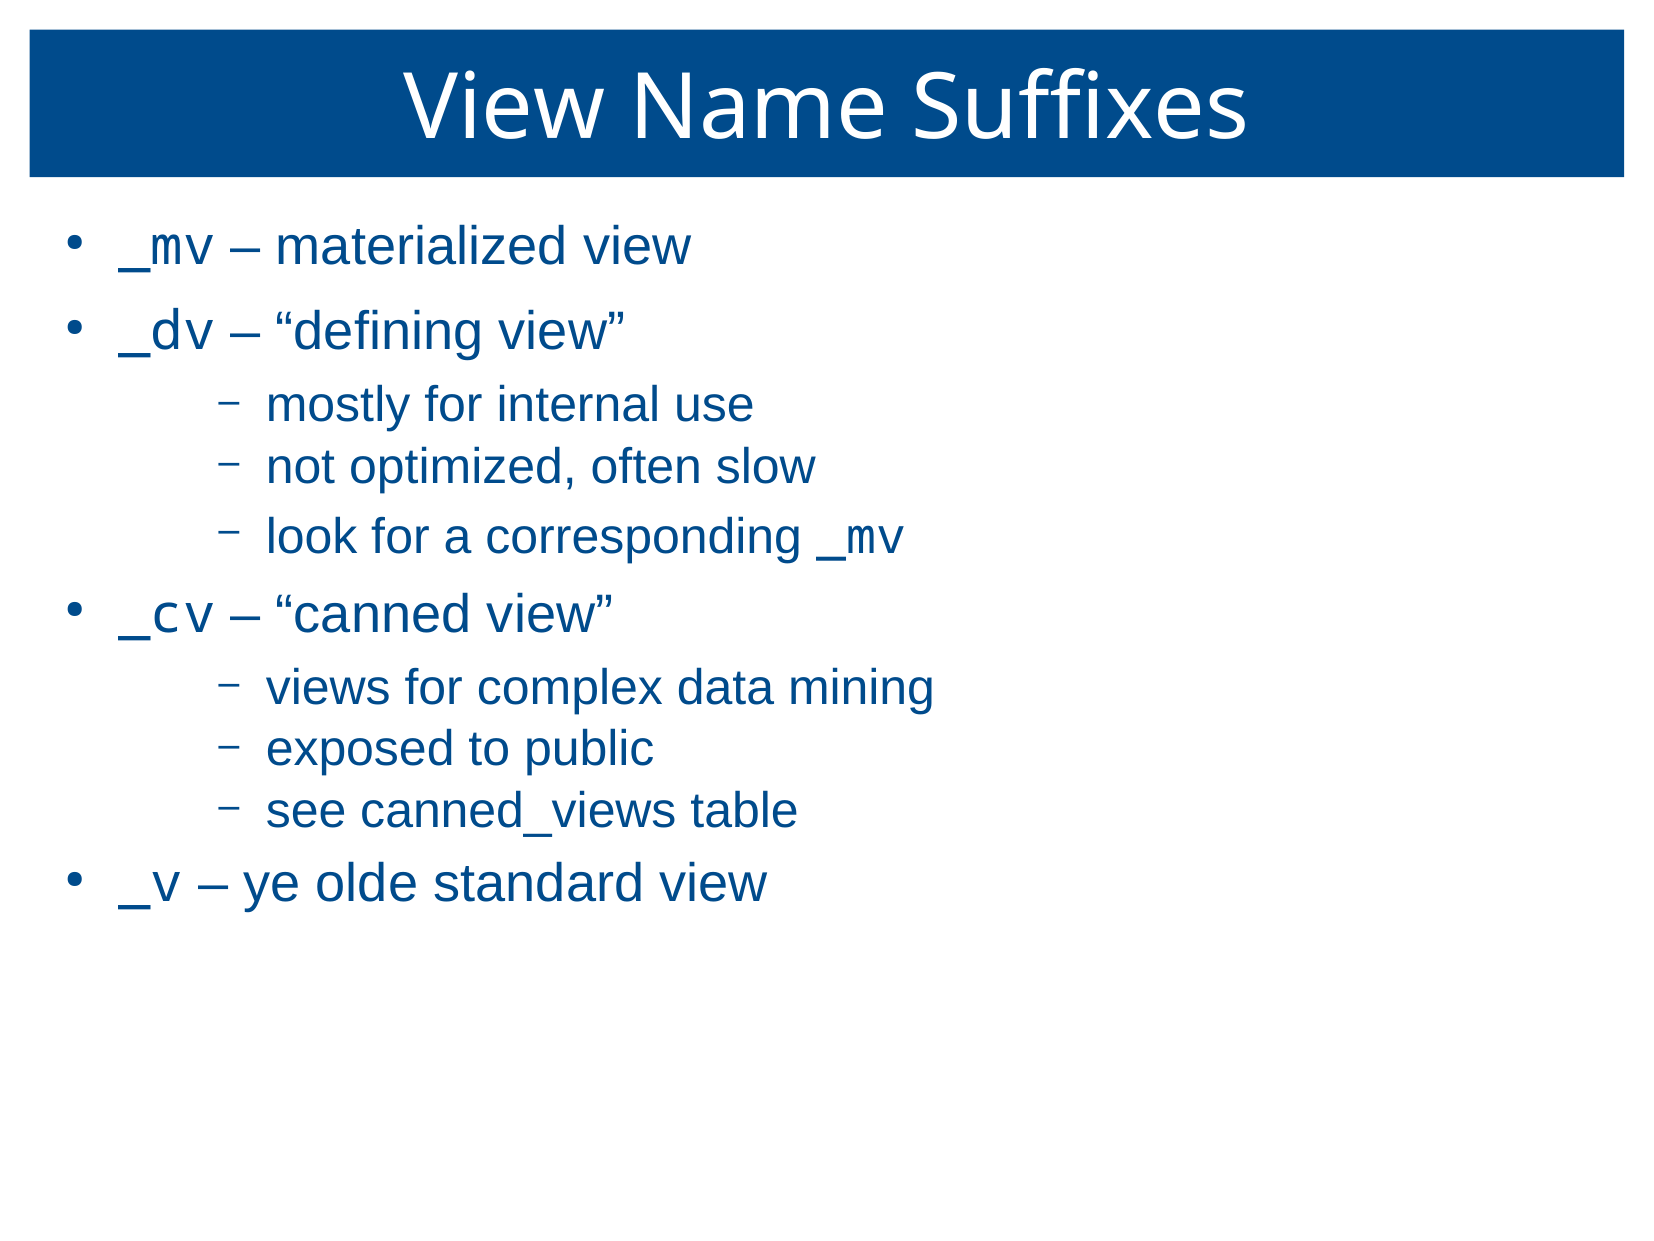

# View Name Suffixes
_mv – materialized view
_dv – “defining view”
mostly for internal use
not optimized, often slow
look for a corresponding _mv
_cv – “canned view”
views for complex data mining
exposed to public
see canned_views table
_v – ye olde standard view